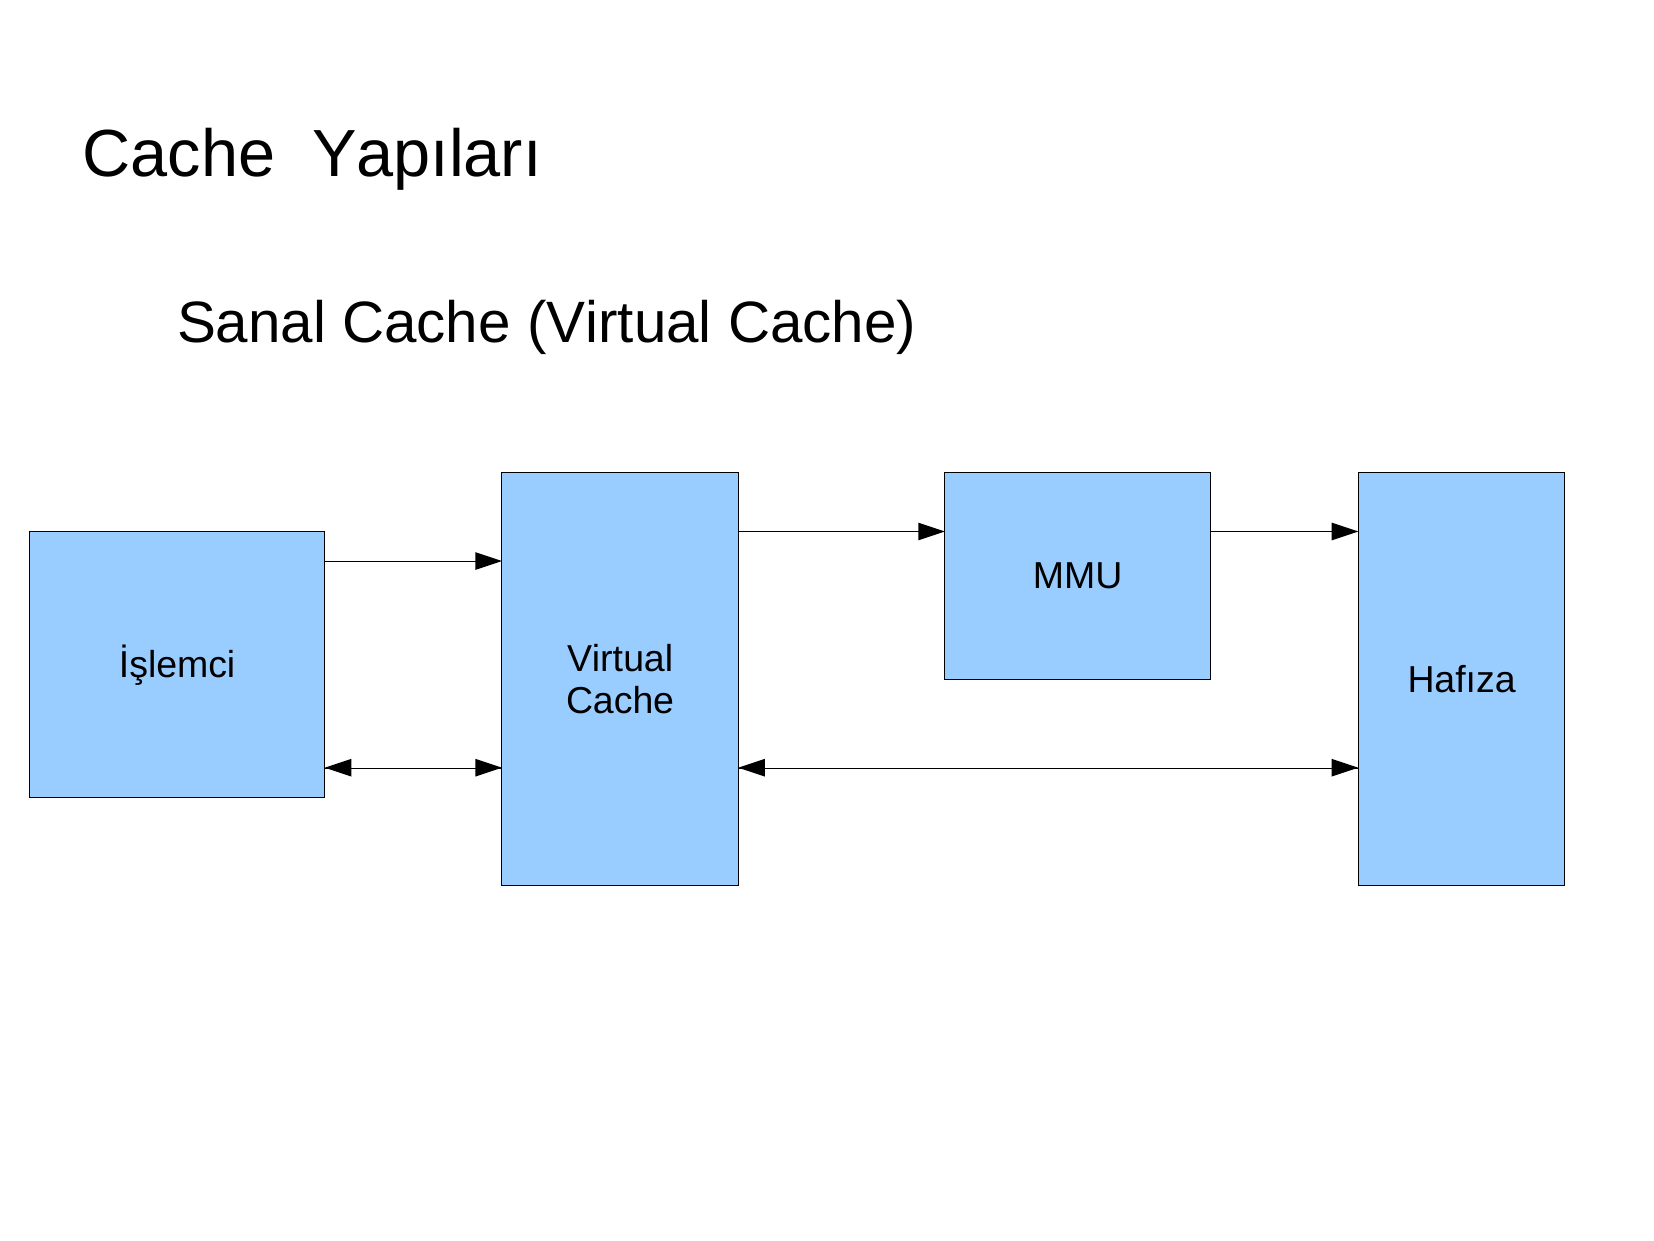

# Cache Yapıları
Sanal Cache (Virtual Cache)
Virtual
Cache
MMU
Hafıza
İşlemci